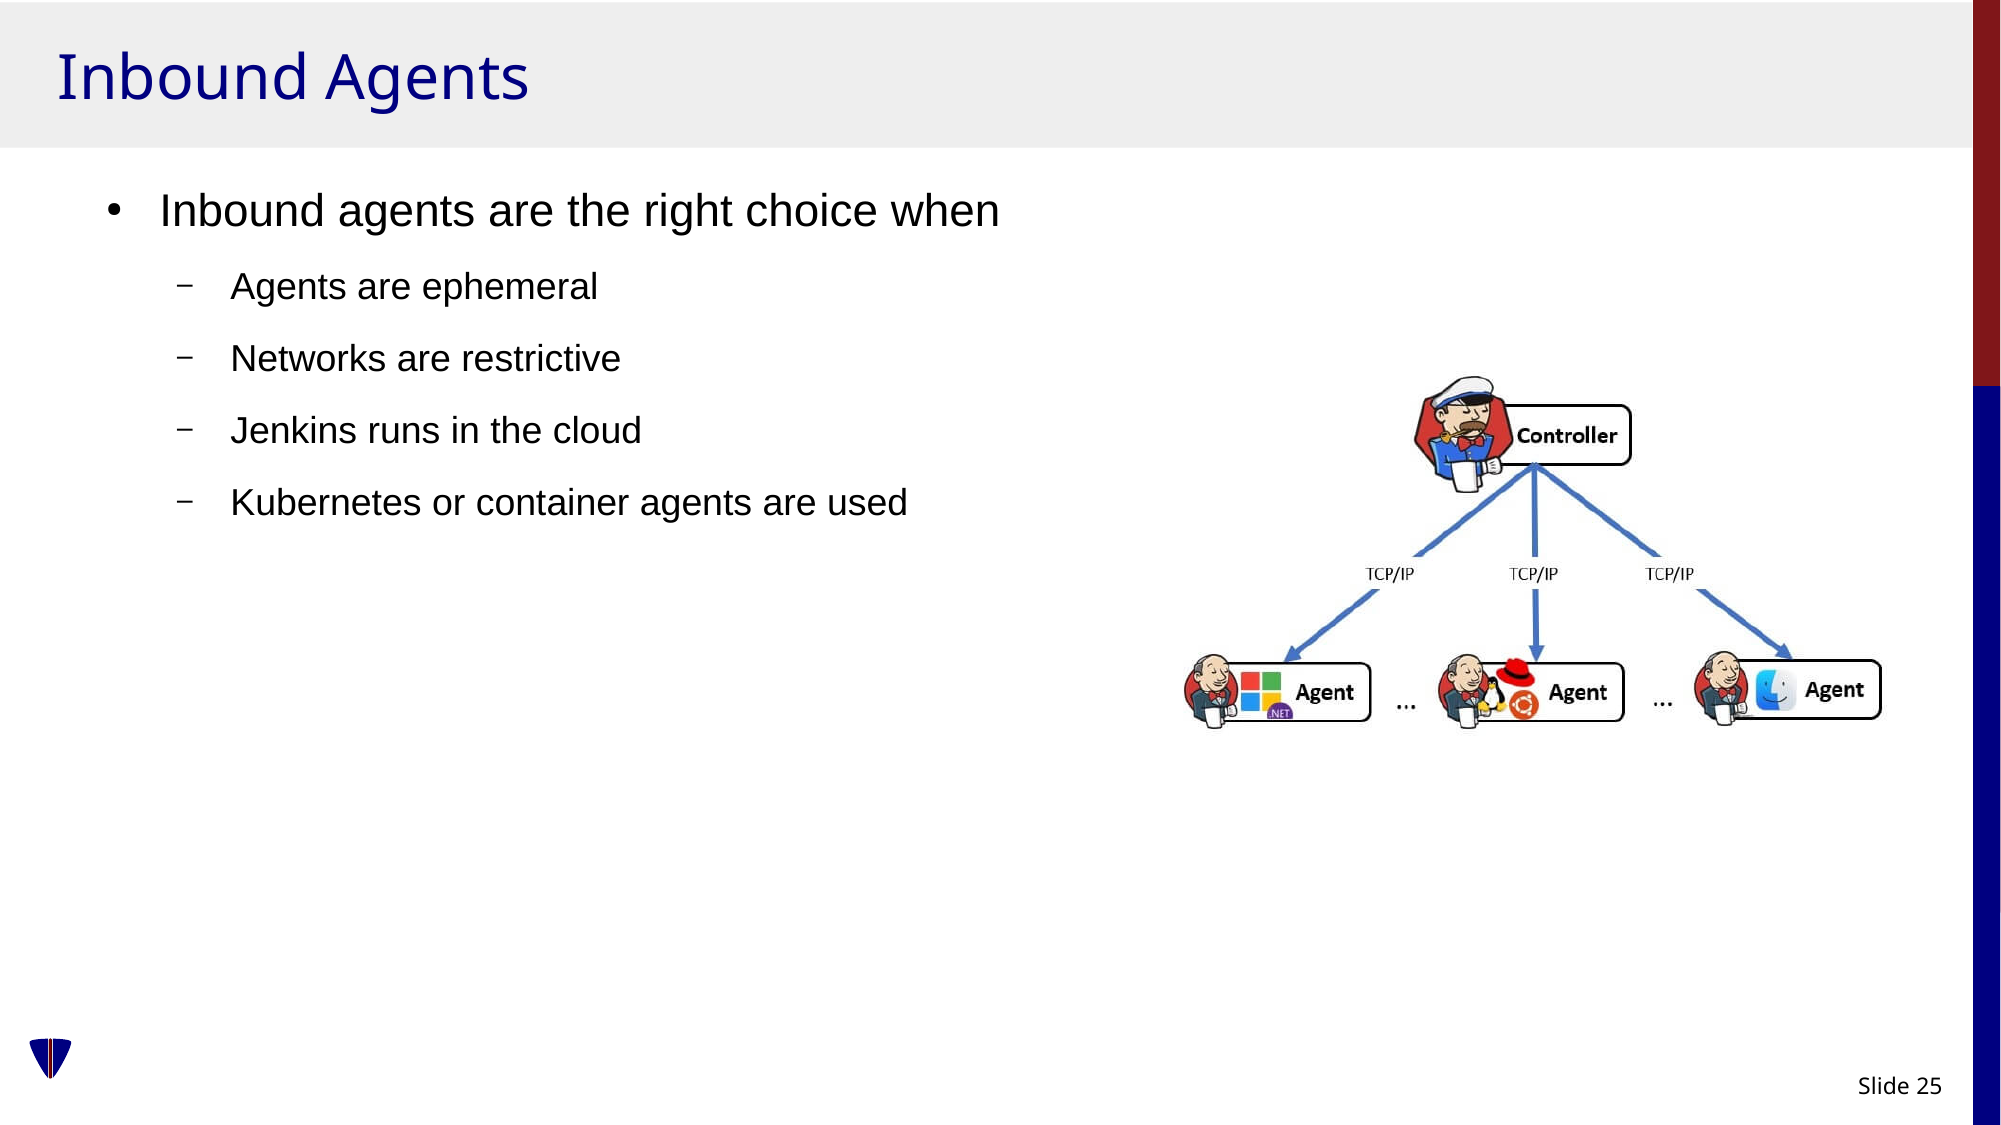

# Inbound Agents
Inbound agents are the right choice when
Agents are ephemeral
Networks are restrictive
Jenkins runs in the cloud
Kubernetes or container agents are used